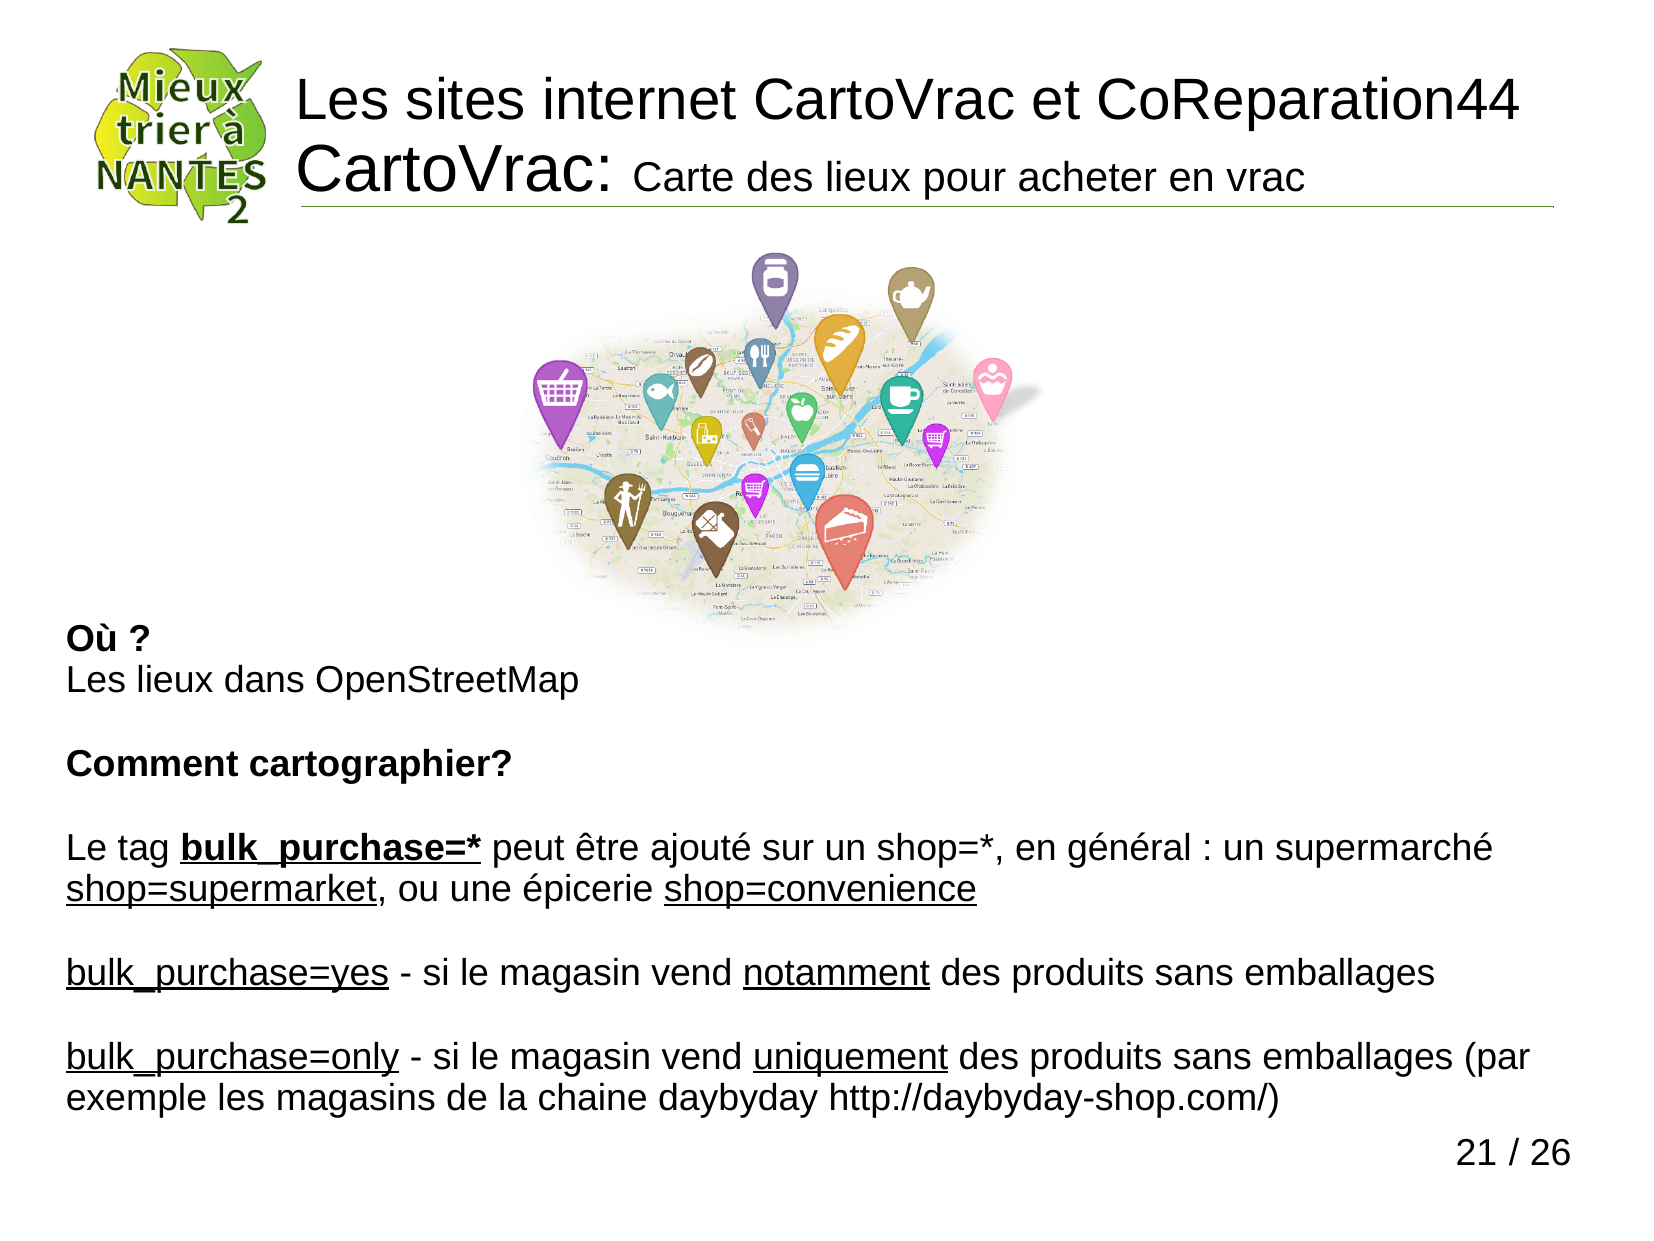

Les sites internet CartoVrac et CoReparation44
CartoVrac: Carte des lieux pour acheter en vrac
Où ?
Les lieux dans OpenStreetMap
Comment cartographier?
Le tag bulk_purchase=* peut être ajouté sur un shop=*, en général : un supermarché shop=supermarket, ou une épicerie shop=convenience
bulk_purchase=yes - si le magasin vend notamment des produits sans emballages
bulk_purchase=only - si le magasin vend uniquement des produits sans emballages (par exemple les magasins de la chaine daybyday http://daybyday-shop.com/)
/ 26